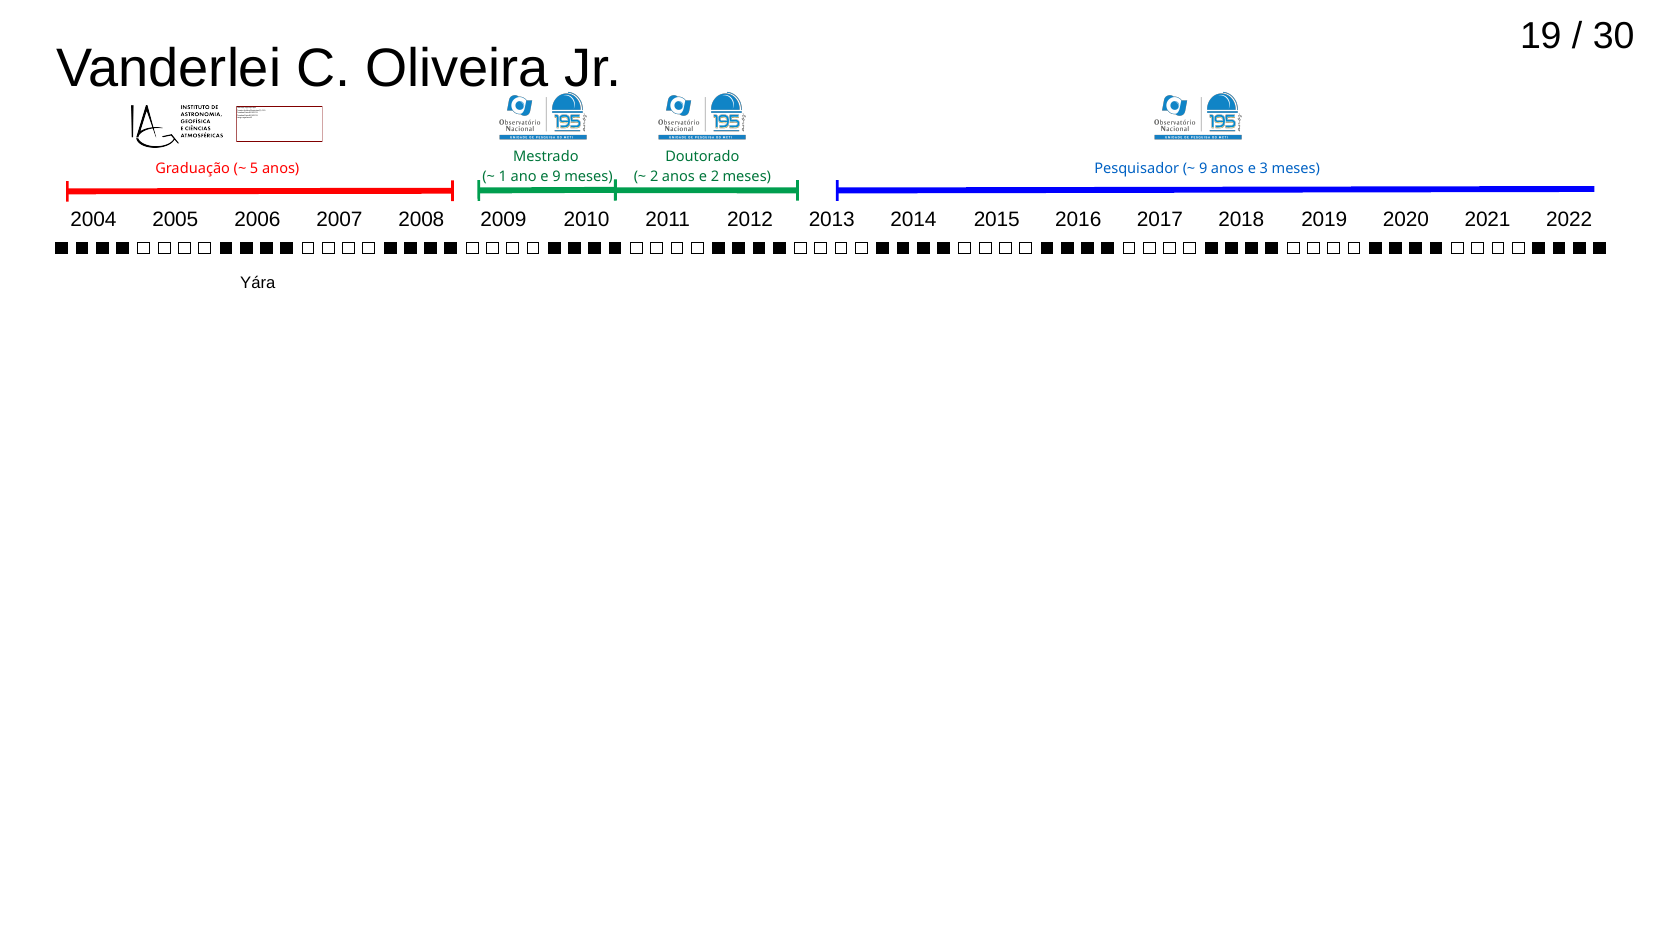

Vanderlei C. Oliveira Jr.
Mestrado
(~ 1 ano e 9 meses)
Doutorado
(~ 2 anos e 2 meses)
Graduação (~ 5 anos)
Pesquisador (~ 9 anos e 3 meses)
2004
2005
2006
2007
2008
2009
2010
2011
2012
2013
2014
2015
2016
2017
2018
2019
2020
2021
2022
Yára